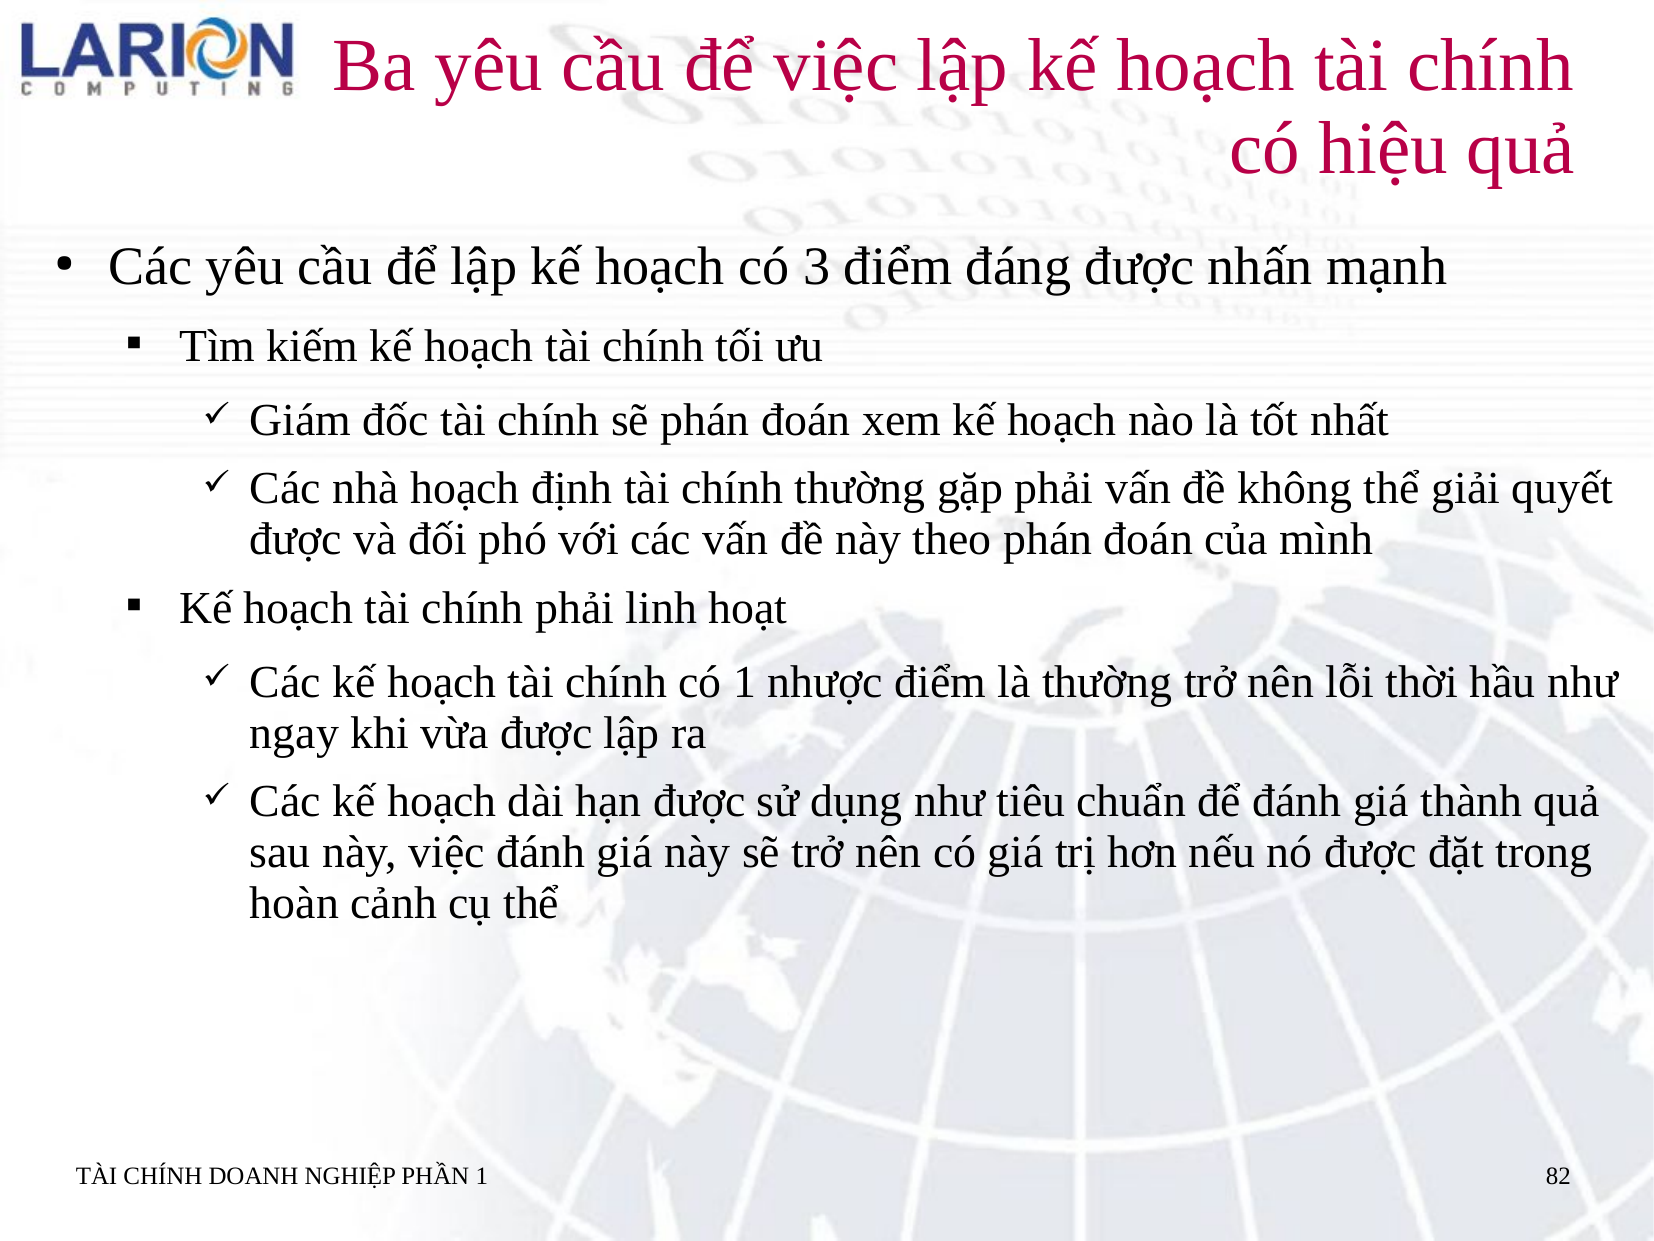

# Ba yêu cầu để việc lập kế hoạch tài chính có hiệu quả
Các yêu cầu để lập kế hoạch có 3 điểm đáng được nhấn mạnh
Tìm kiếm kế hoạch tài chính tối ưu
Giám đốc tài chính sẽ phán đoán xem kế hoạch nào là tốt nhất
Các nhà hoạch định tài chính thường gặp phải vấn đề không thể giải quyết được và đối phó với các vấn đề này theo phán đoán của mình
Kế hoạch tài chính phải linh hoạt
Các kế hoạch tài chính có 1 nhược điểm là thường trở nên lỗi thời hầu như ngay khi vừa được lập ra
Các kế hoạch dài hạn được sử dụng như tiêu chuẩn để đánh giá thành quả sau này, việc đánh giá này sẽ trở nên có giá trị hơn nếu nó được đặt trong hoàn cảnh cụ thể
TÀI CHÍNH DOANH NGHIỆP PHẦN 1
82